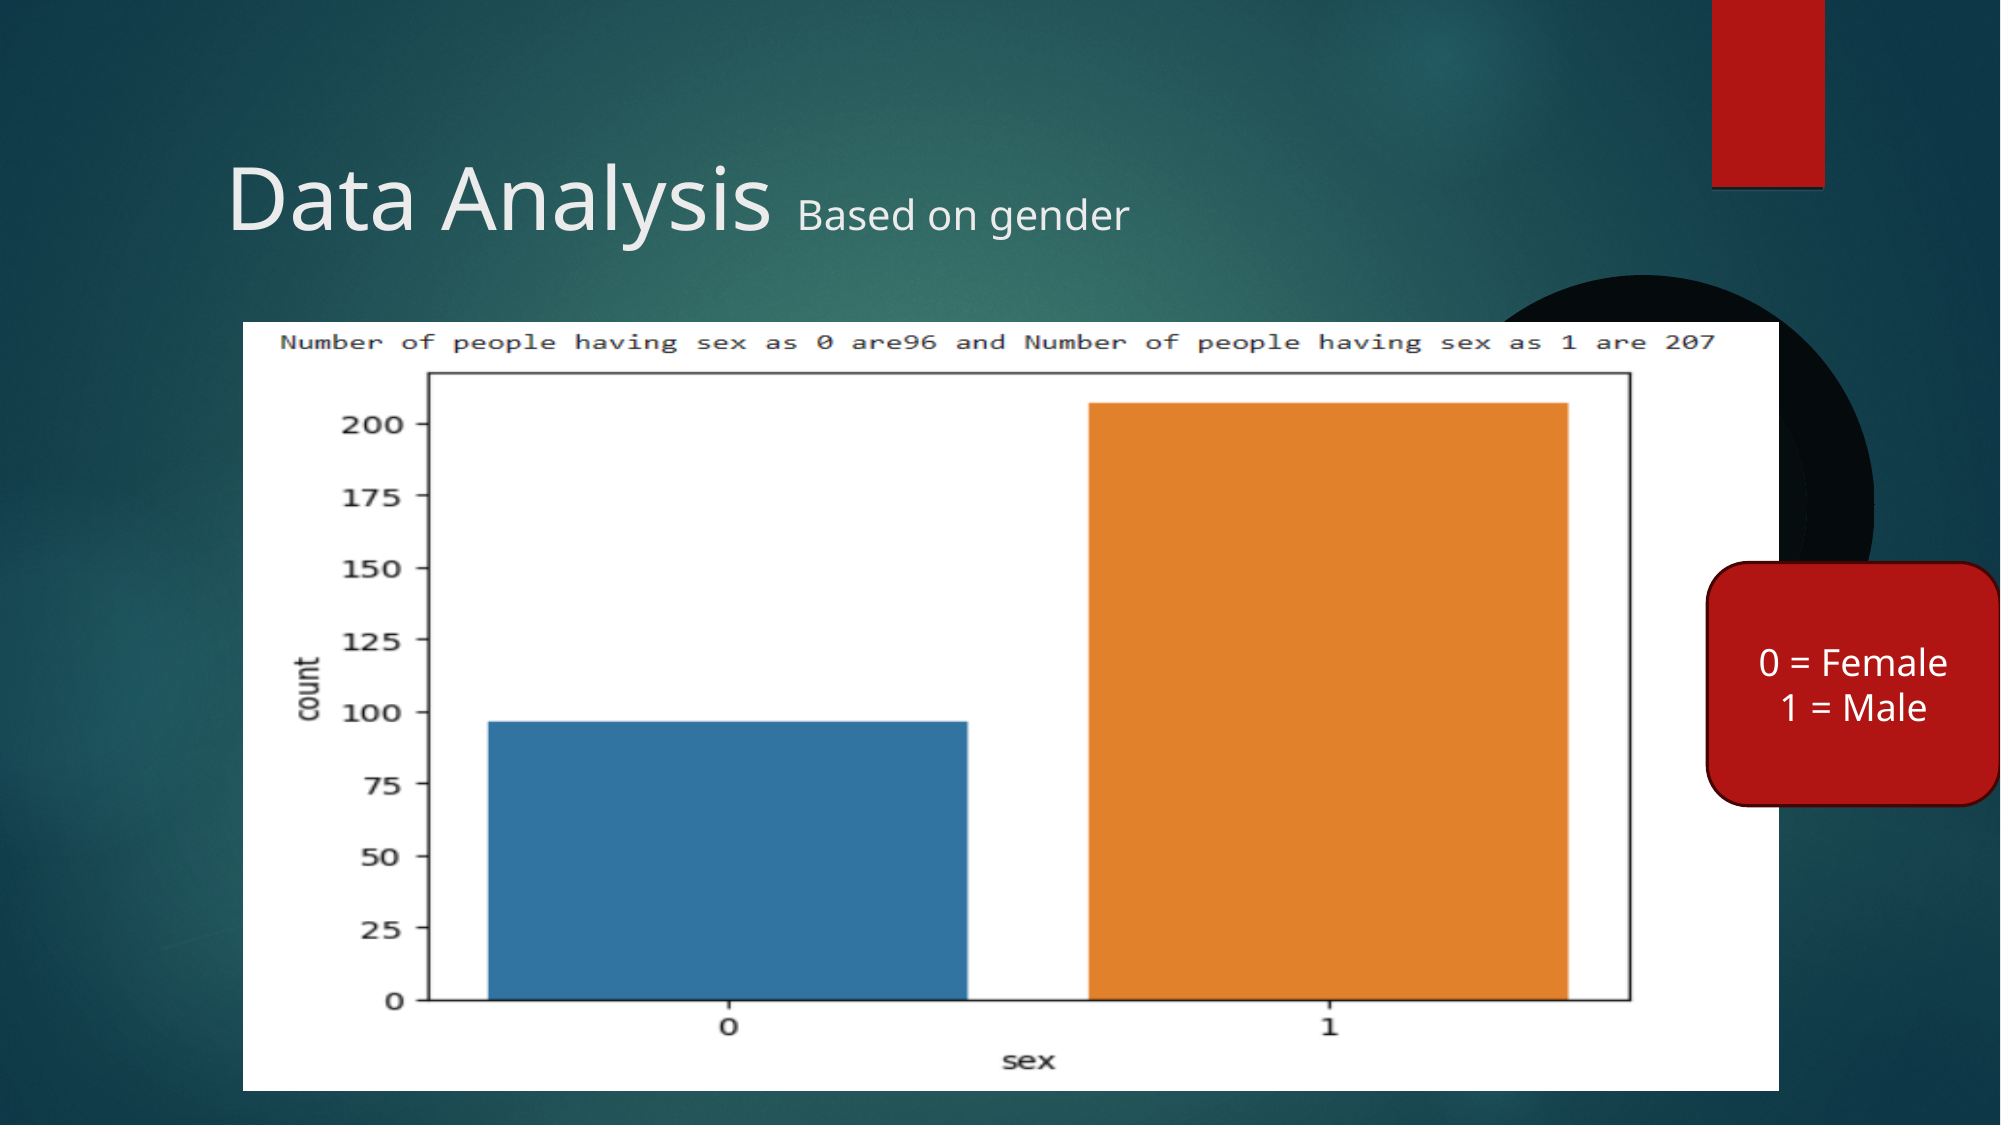

# Data Analysis Based on gender
0 = Female
1 = Male